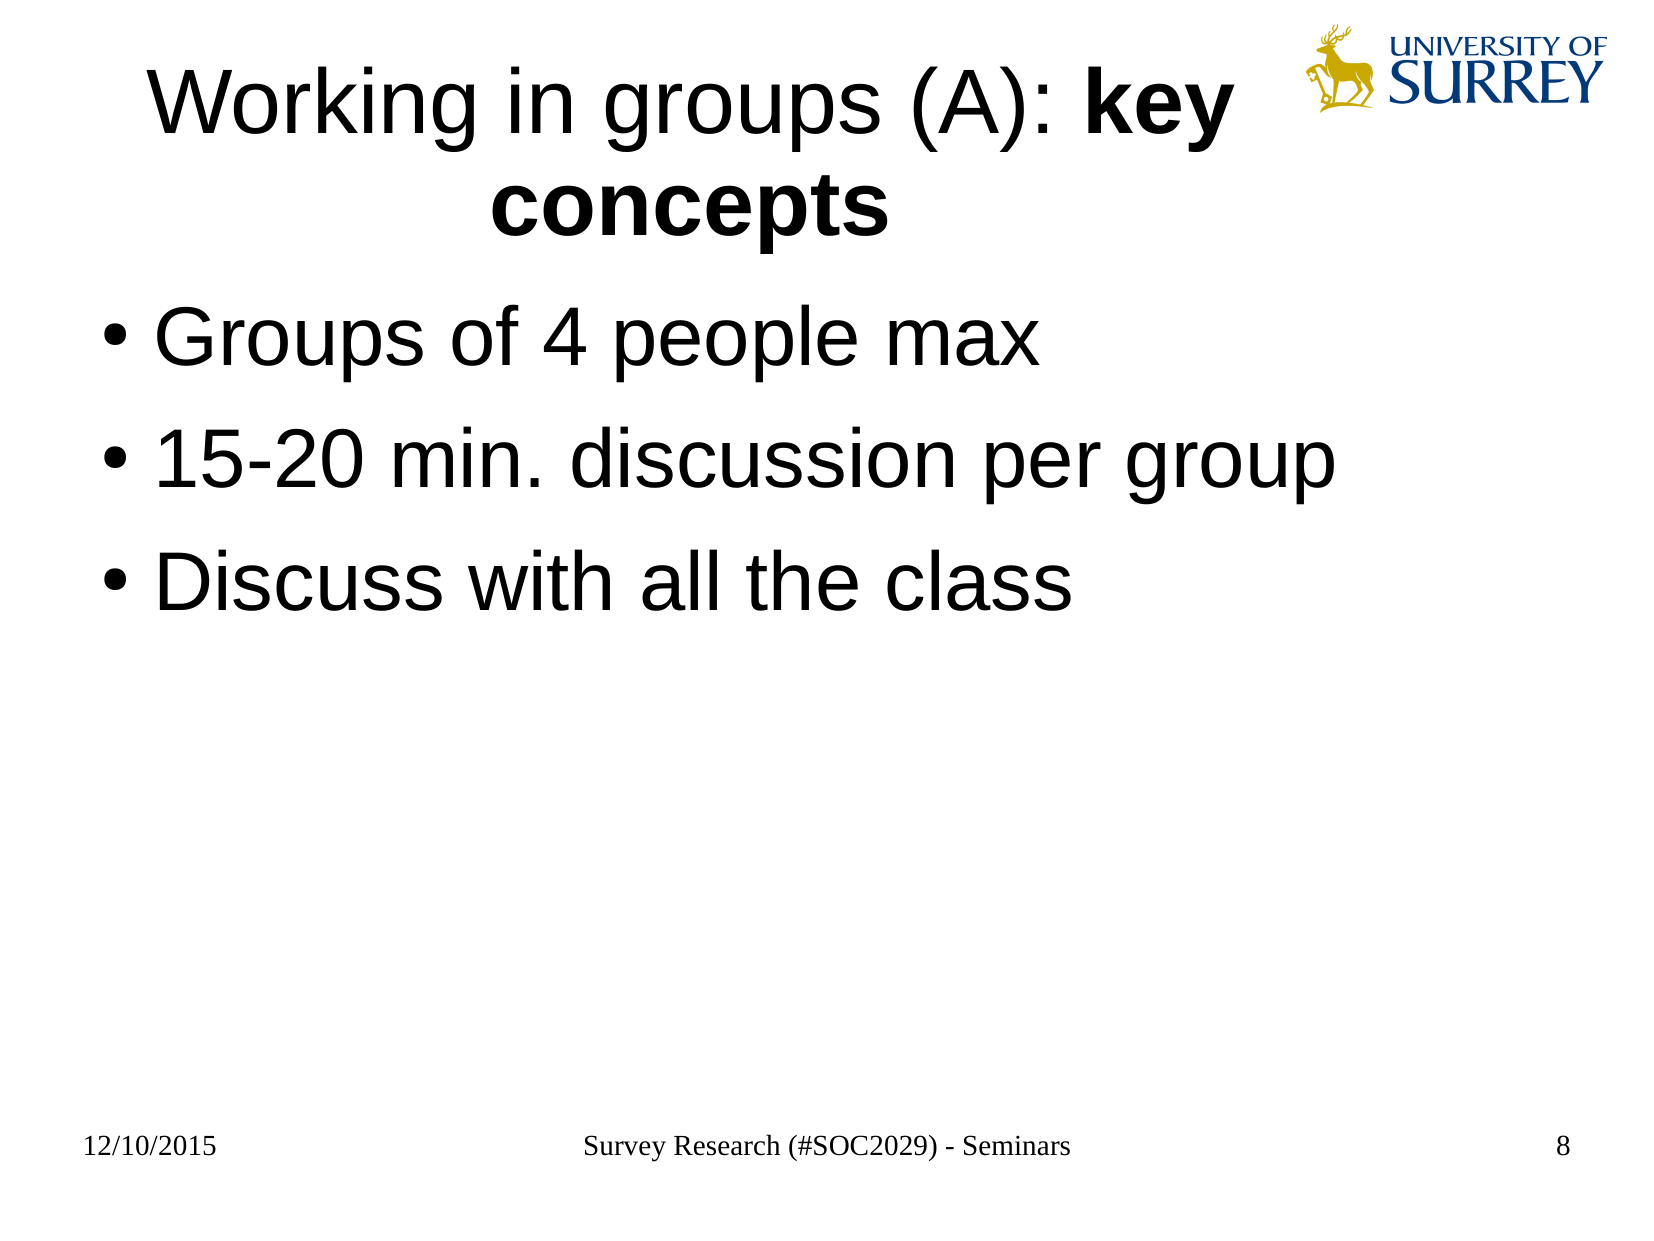

# Working in groups (A): key concepts
Groups of 4 people max
15-20 min. discussion per group
Discuss with all the class
05/10/2015
8